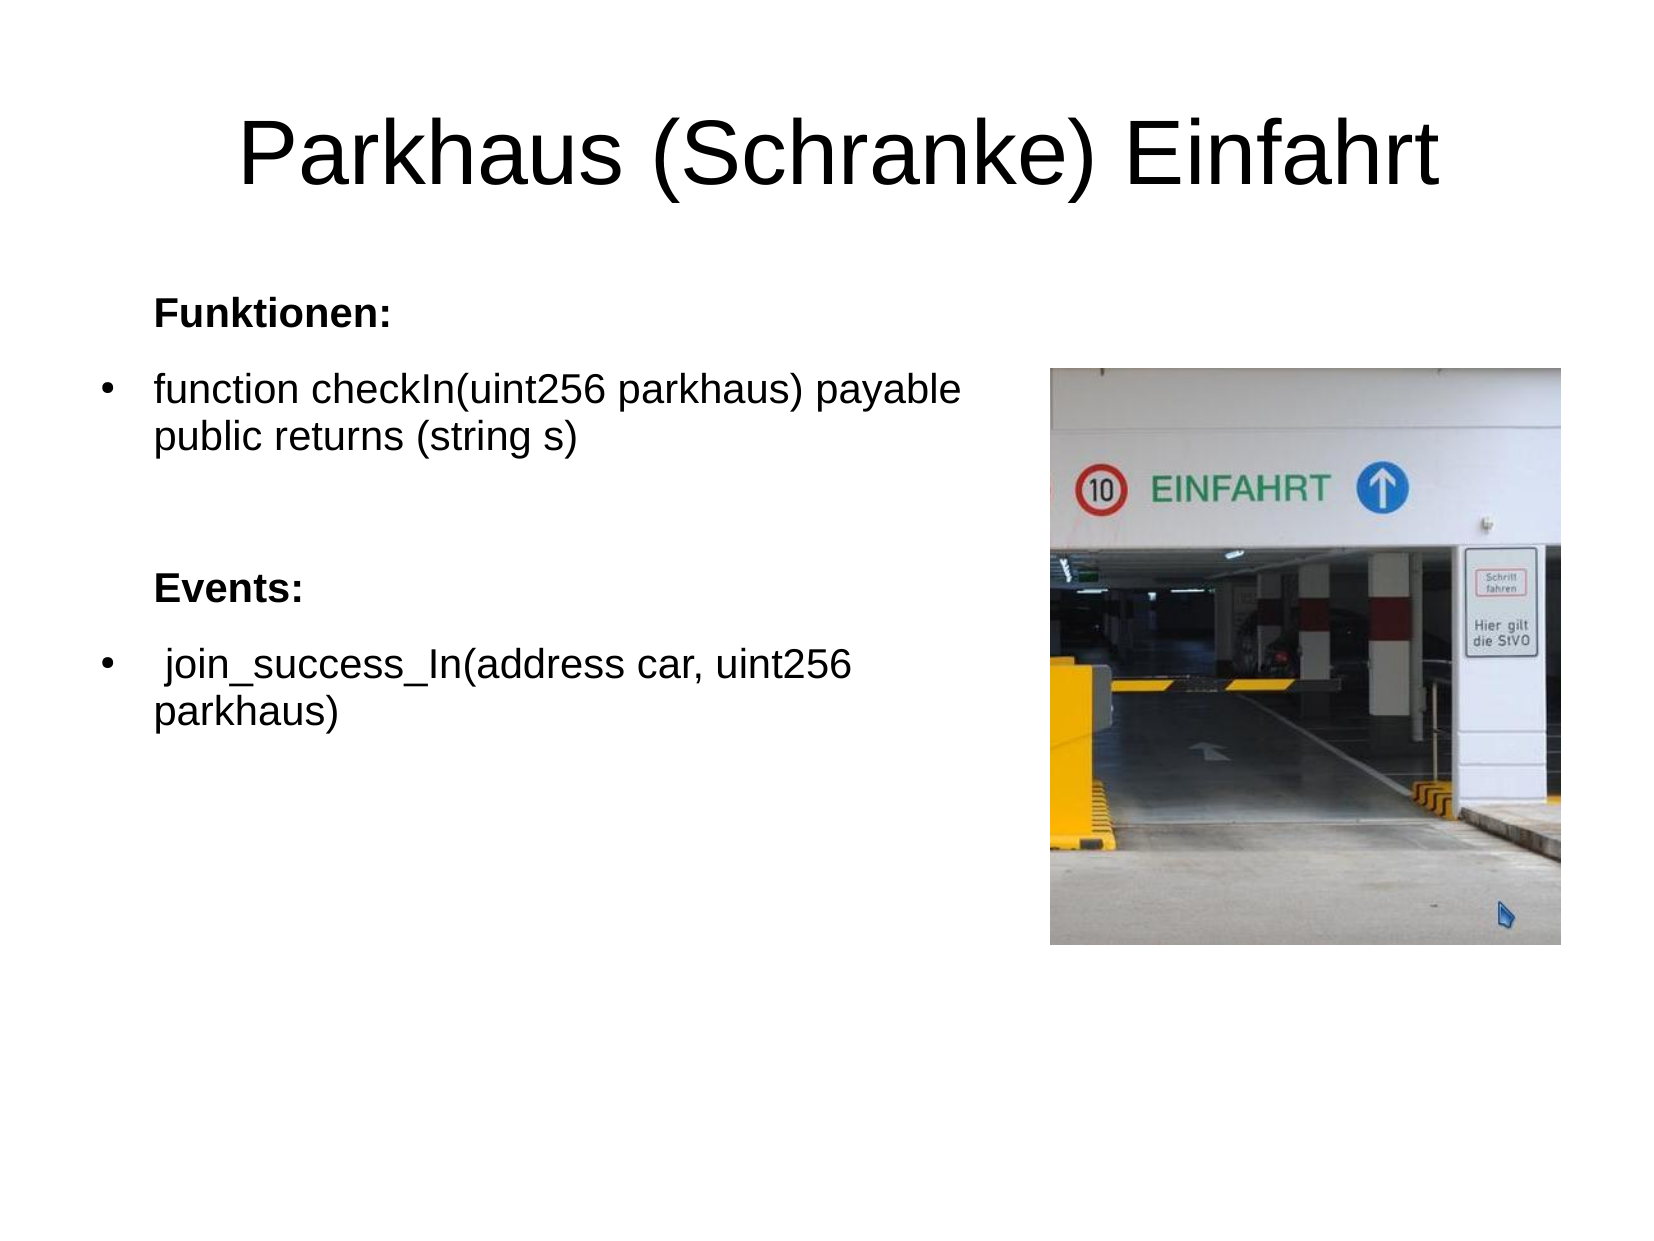

# Parkhaus (Schranke) Einfahrt
Funktionen:
function checkIn(uint256 parkhaus) payable public returns (string s)
Events:
 join_success_In(address car, uint256 parkhaus)